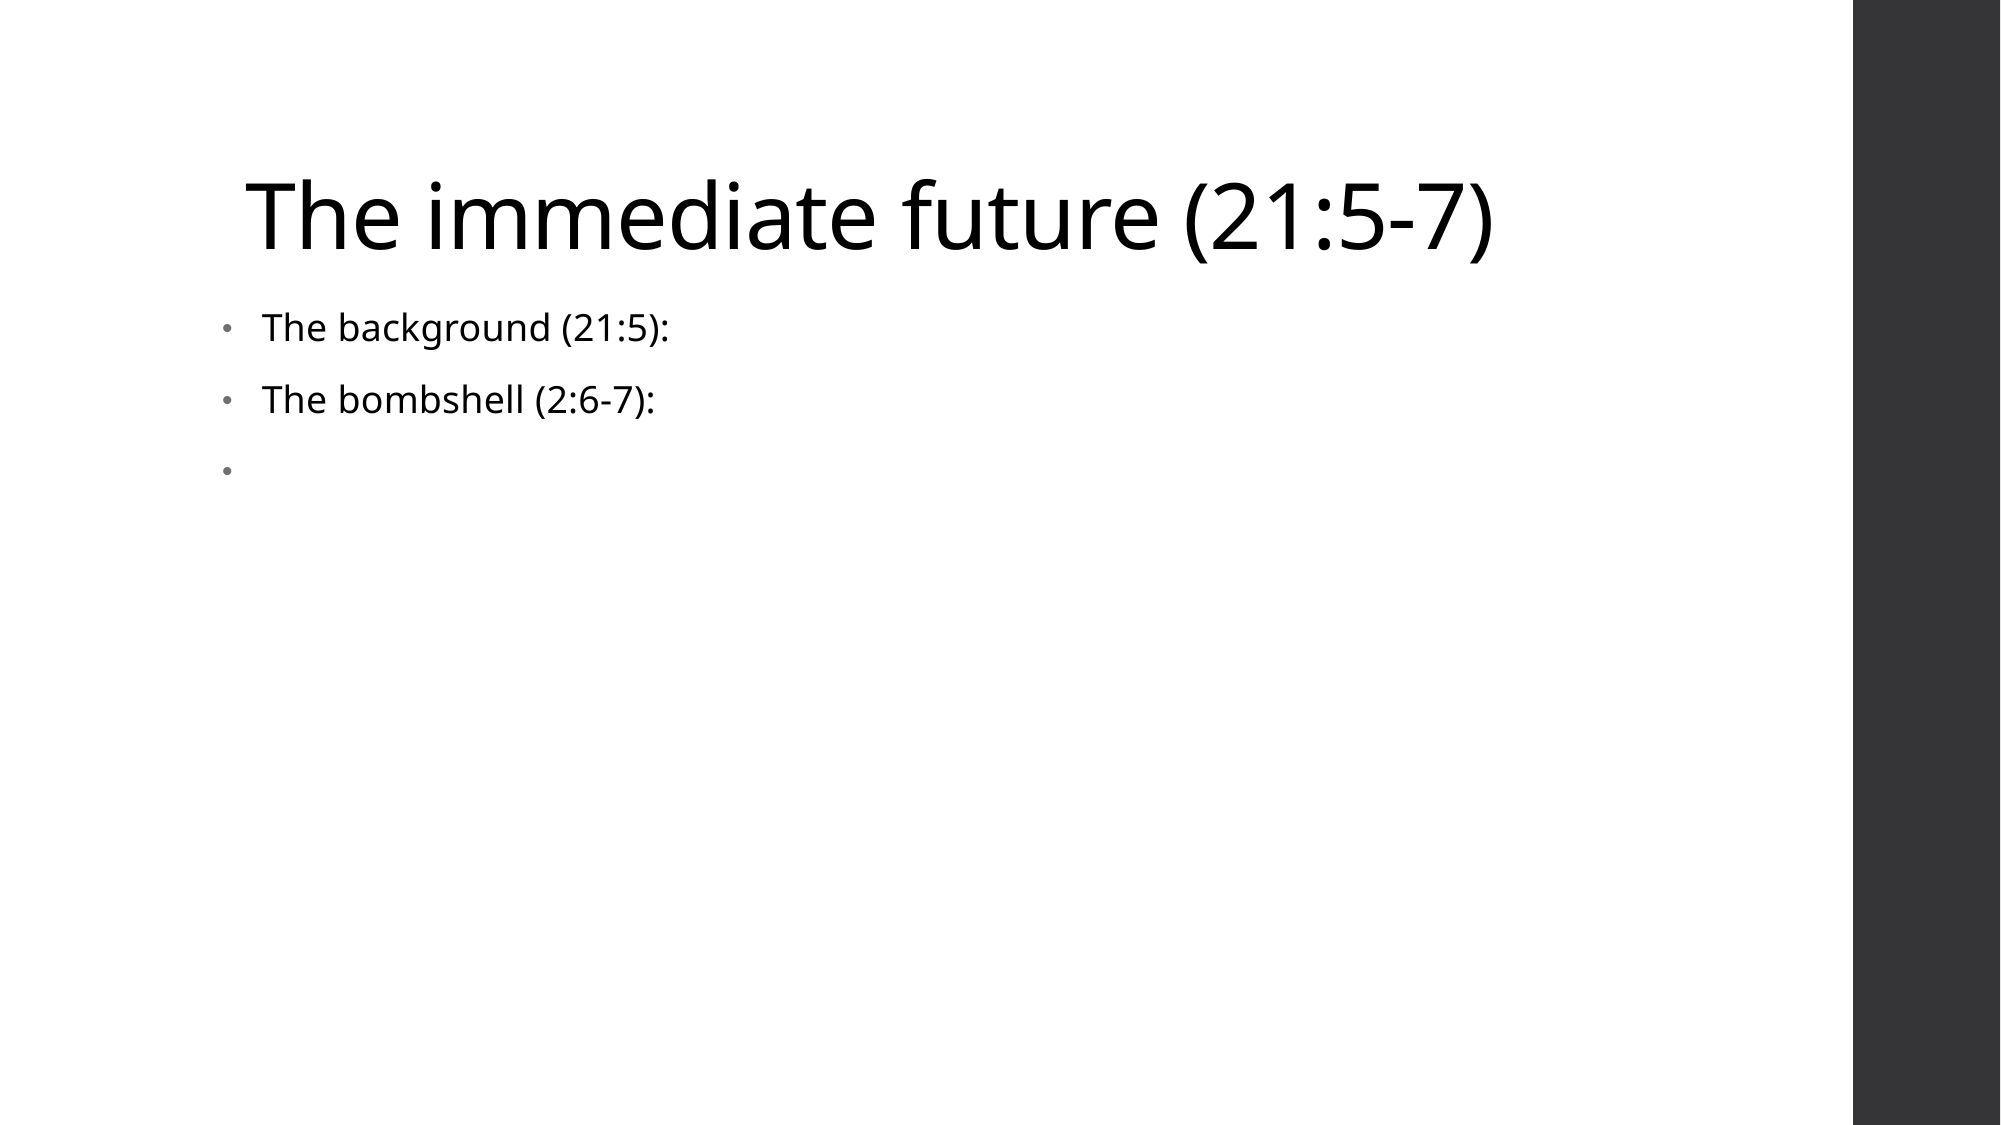

# The immediate future (21:5-7)
 The background (21:5):
 The bombshell (2:6-7):